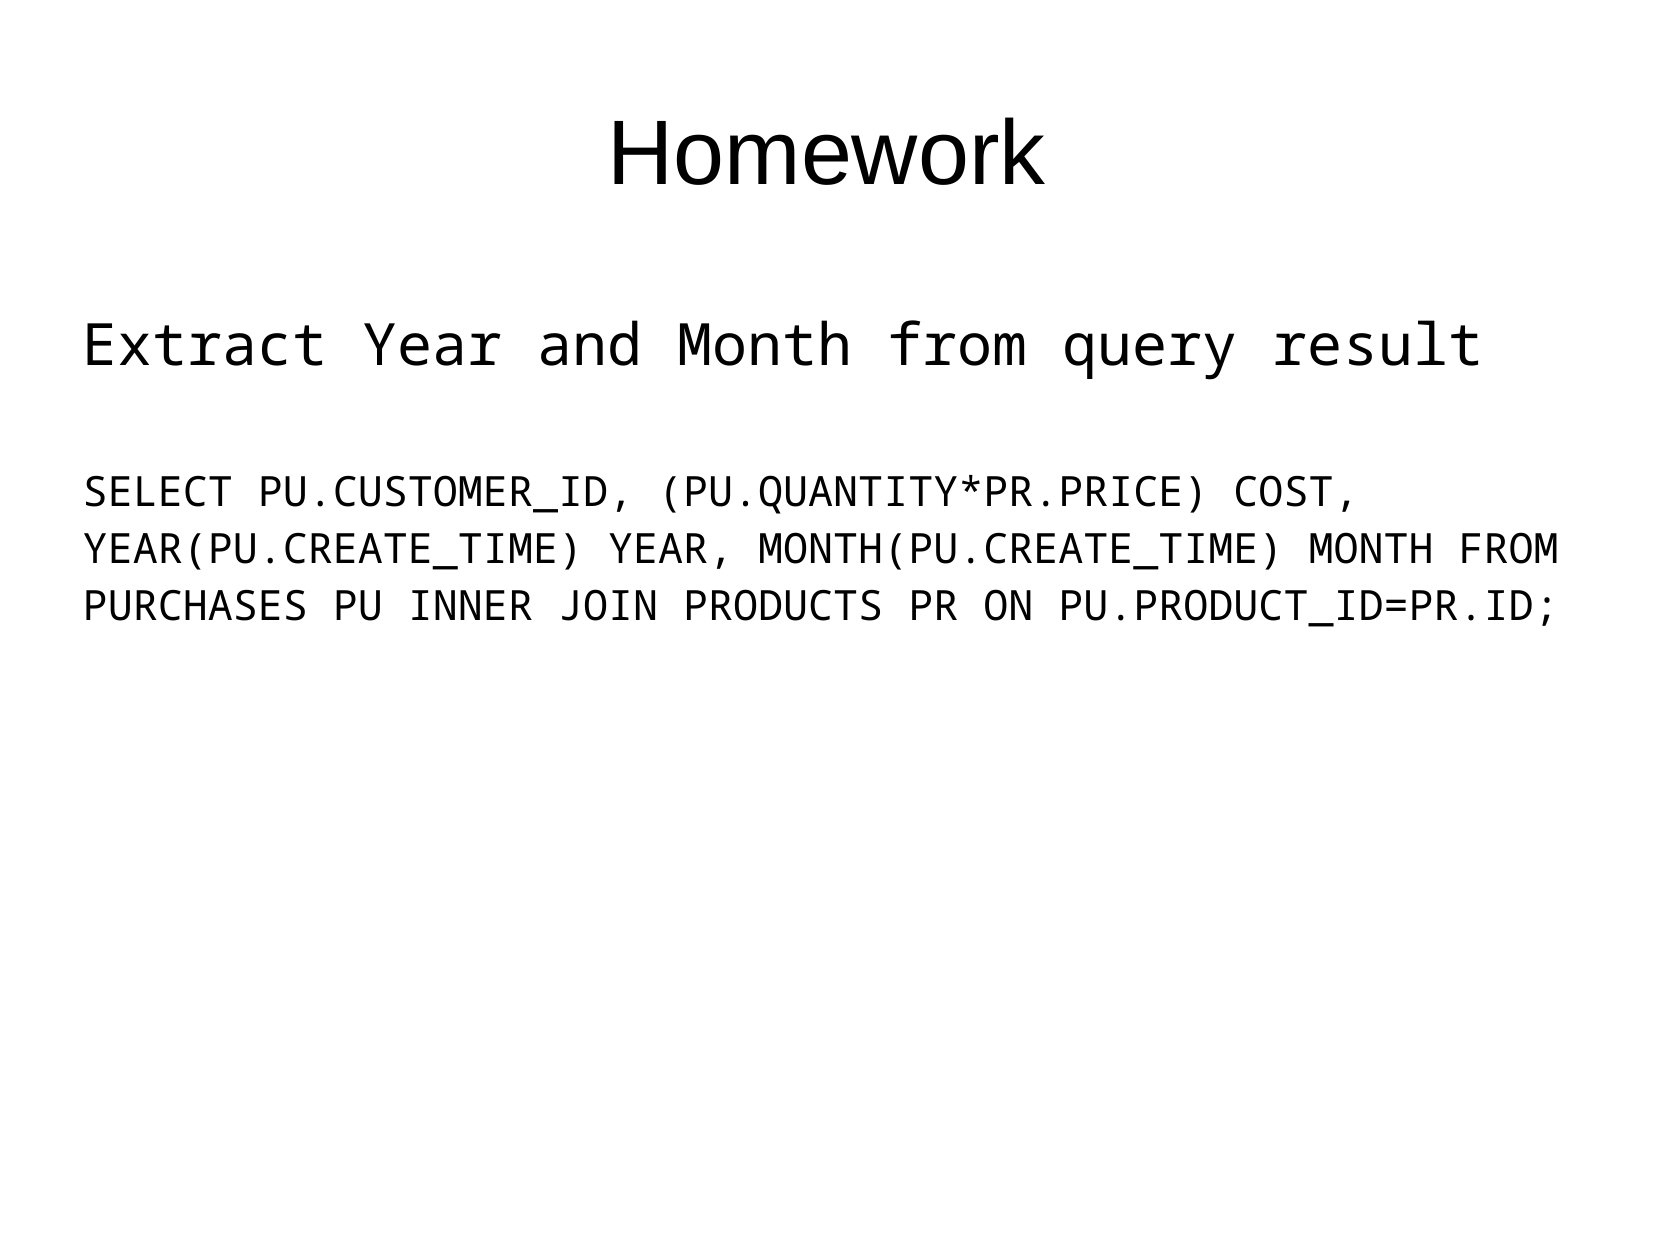

# Homework
Extract Year and Month from query result
SELECT PU.CUSTOMER_ID, (PU.QUANTITY*PR.PRICE) COST, YEAR(PU.CREATE_TIME) YEAR, MONTH(PU.CREATE_TIME) MONTH FROM PURCHASES PU INNER JOIN PRODUCTS PR ON PU.PRODUCT_ID=PR.ID;